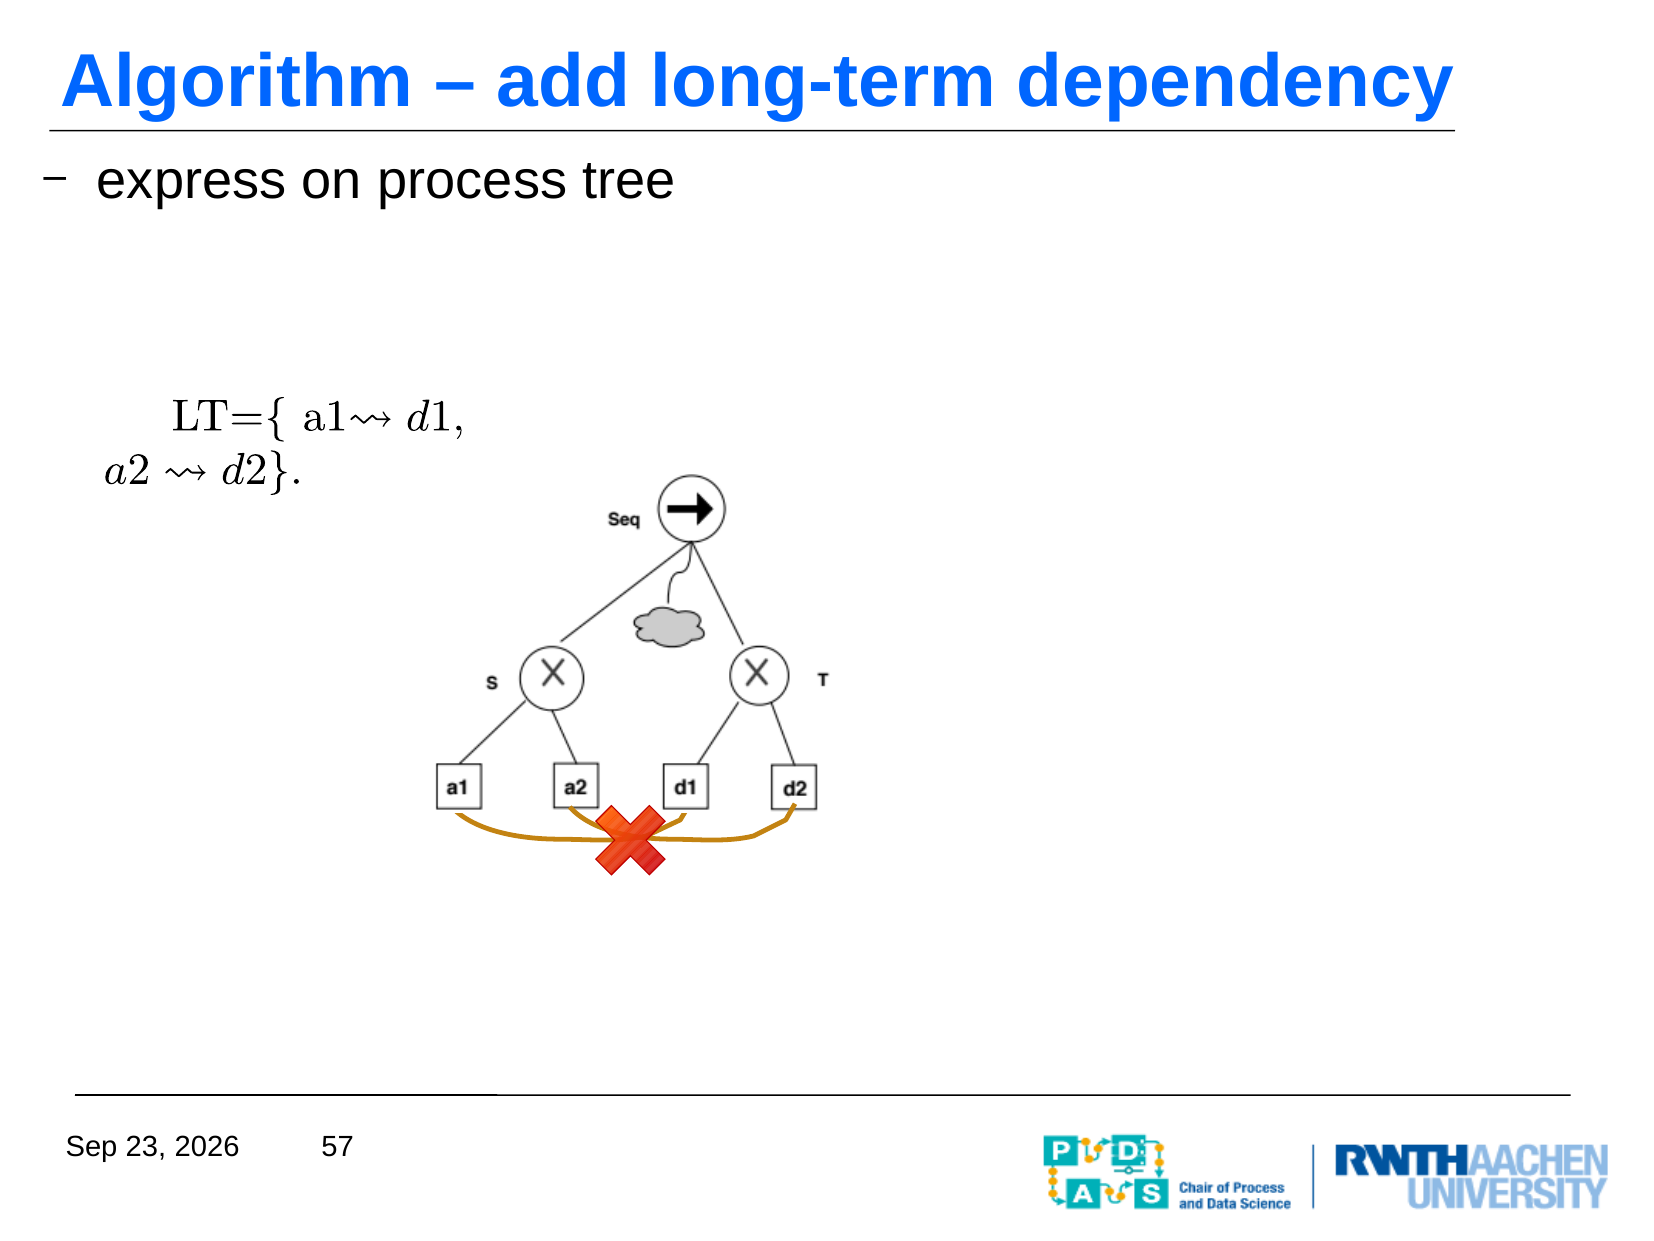

# Algorithm – add long-term dependency
express on process tree